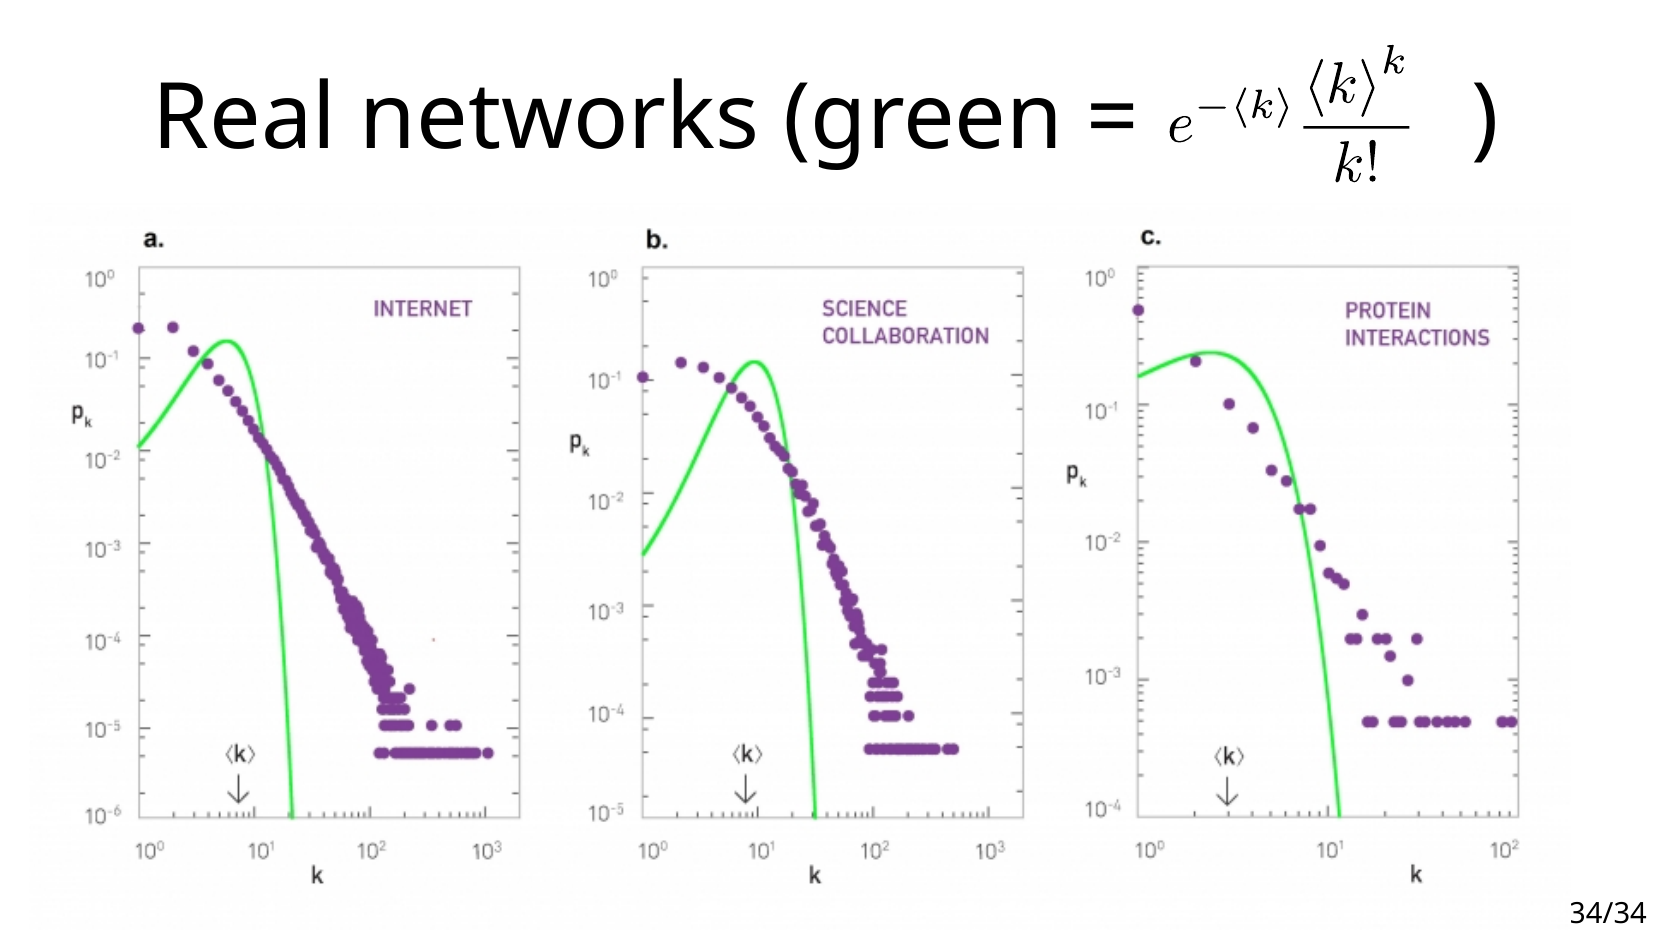

# Real networks (green = )
34